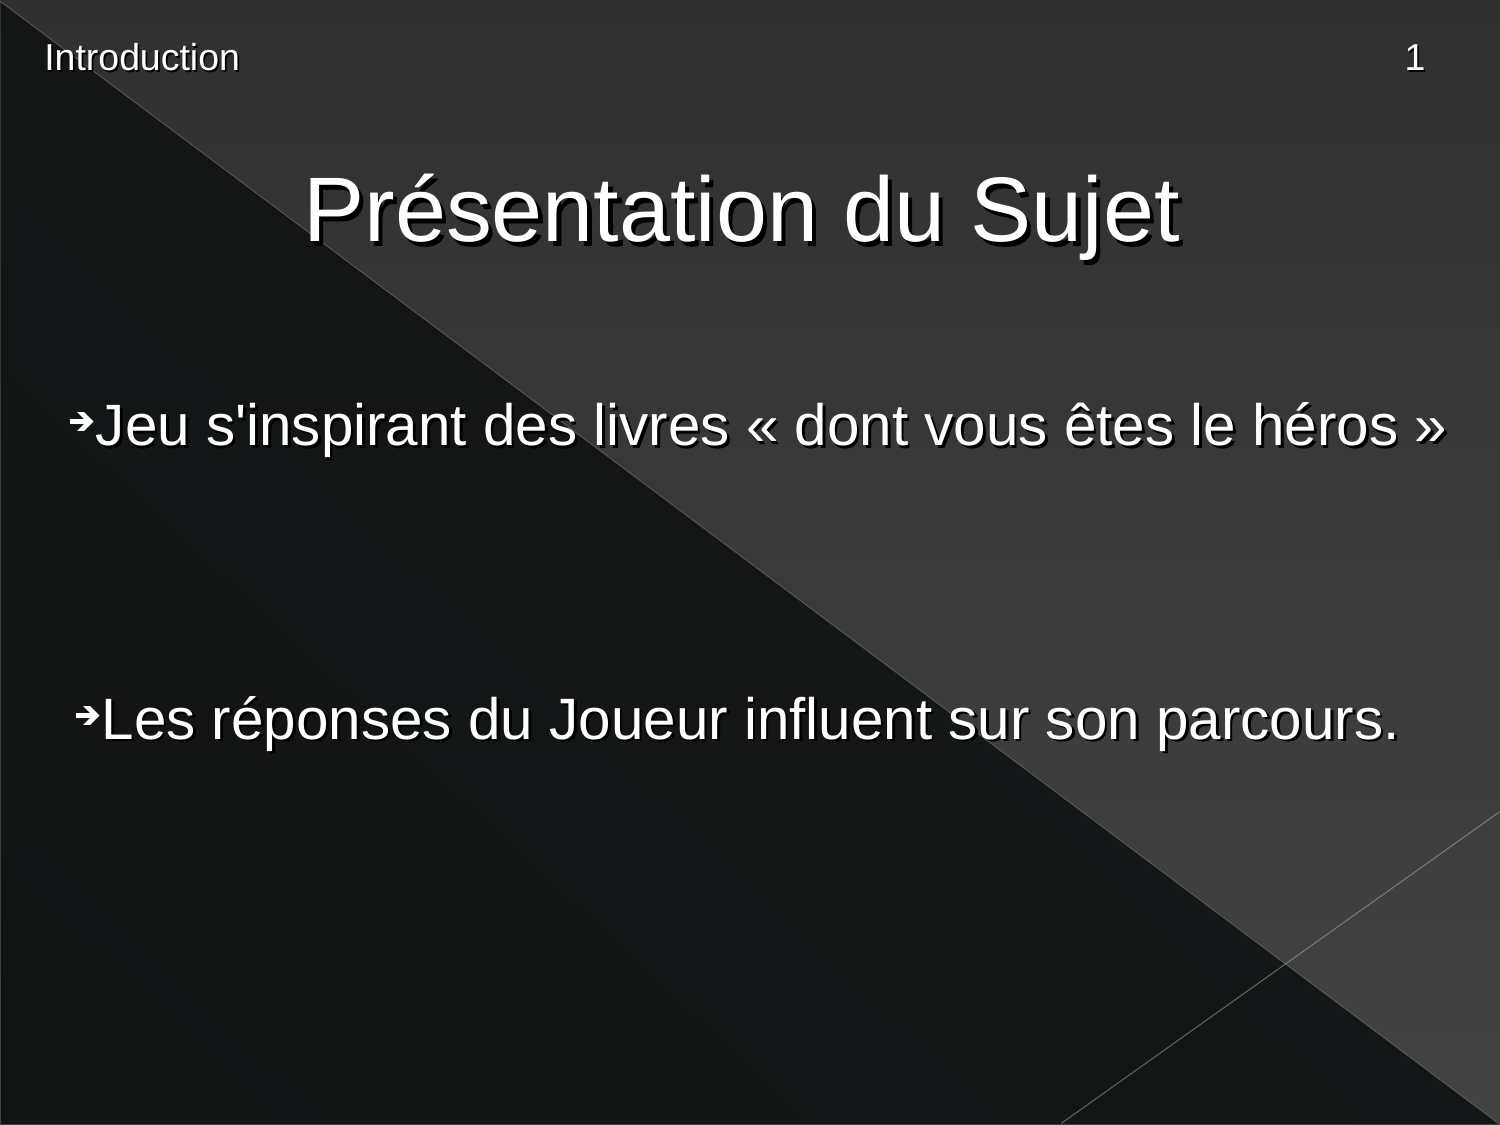

Introduction												 			 1
# Présentation du Sujet
Jeu s'inspirant des livres « dont vous êtes le héros »
Les réponses du Joueur influent sur son parcours.